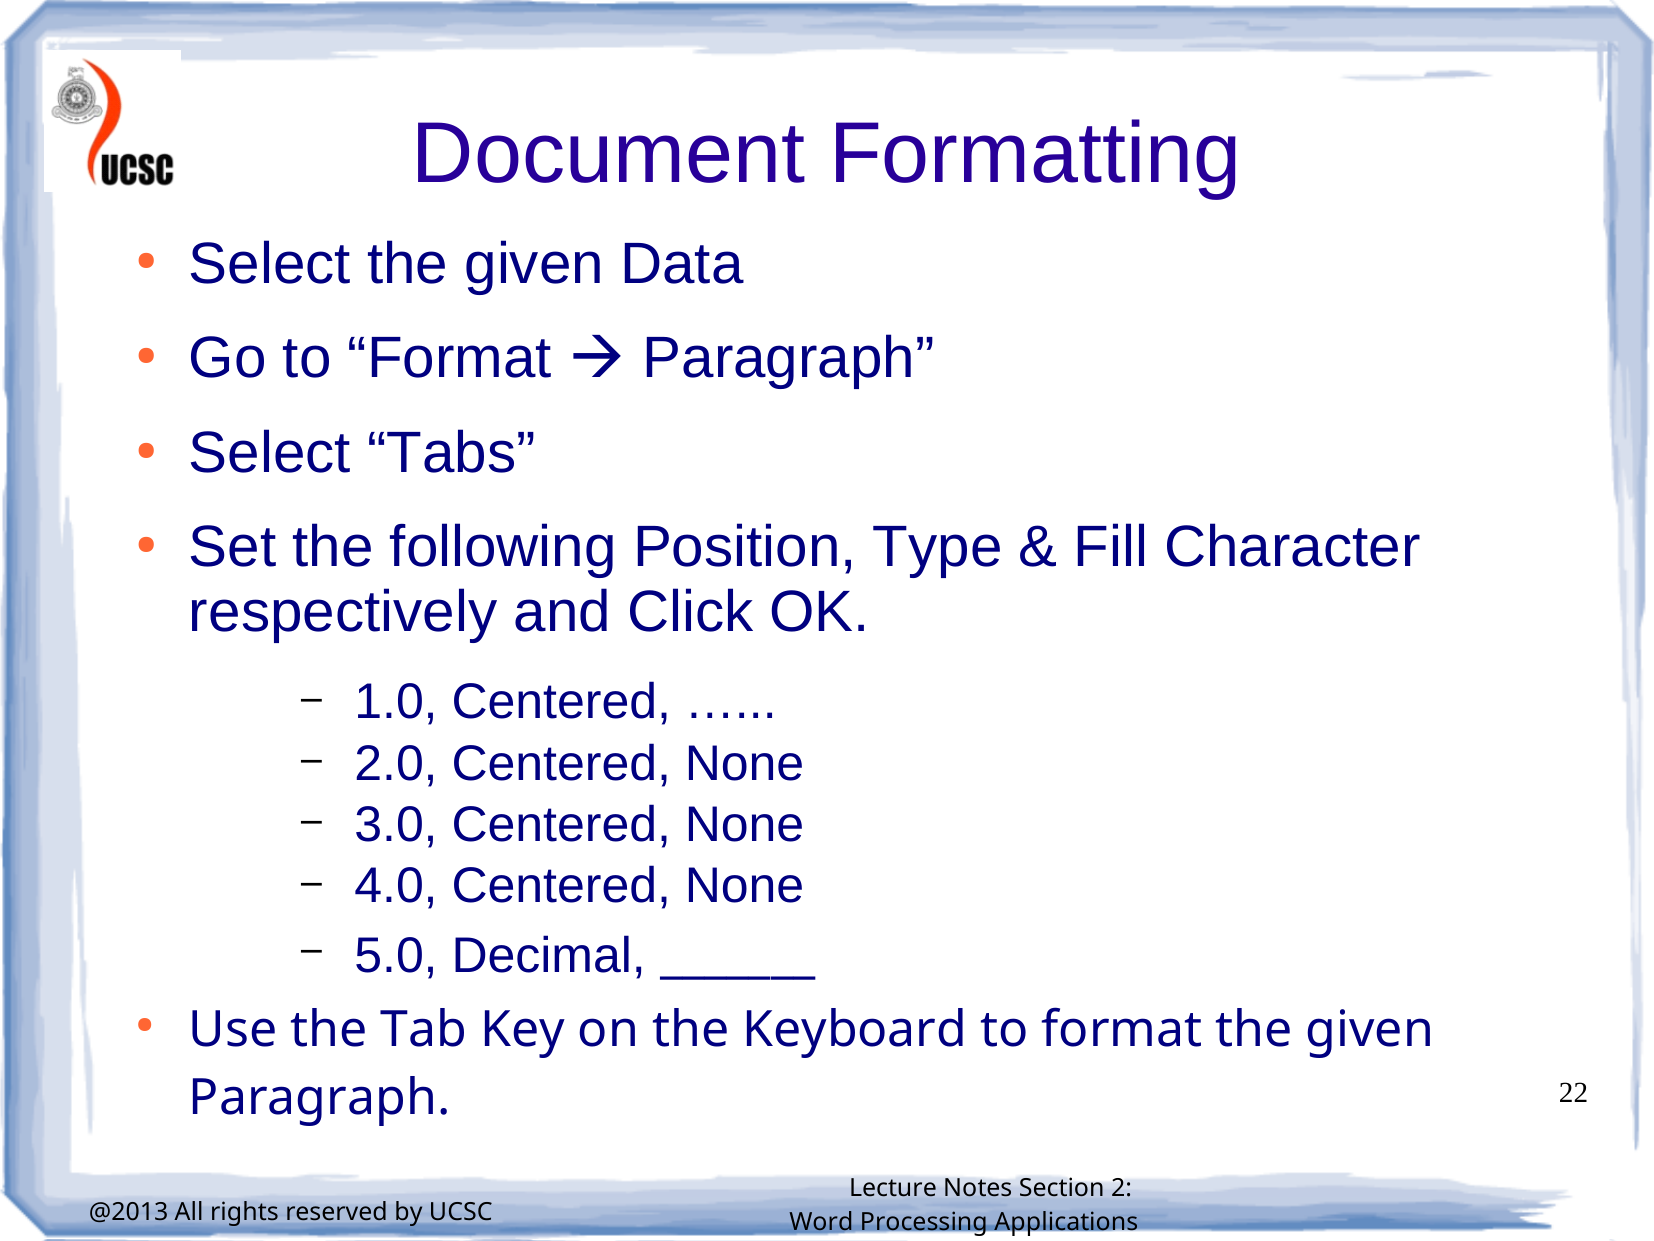

# Document Formatting
Select the given Data
Go to “Format  Paragraph”
Select “Tabs”
Set the following Position, Type & Fill Character respectively and Click OK.
1.0, Centered, …...
2.0, Centered, None
3.0, Centered, None
4.0, Centered, None
5.0, Decimal, _______
Use the Tab Key on the Keyboard to format the given Paragraph.
22